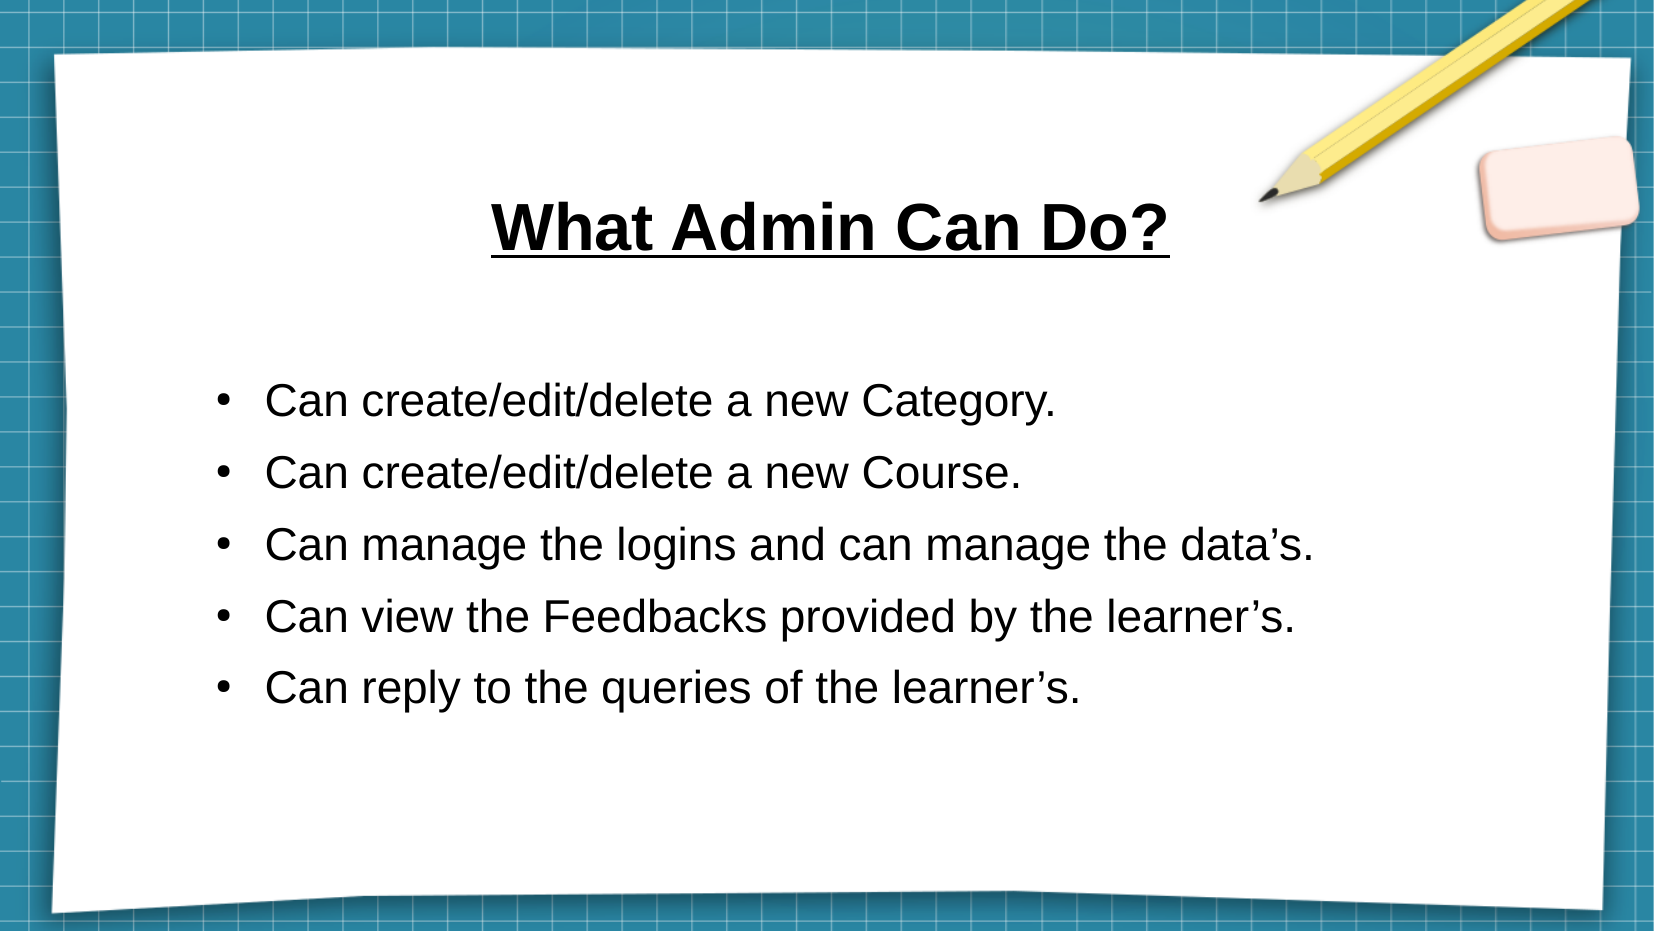

# What Admin Can Do?
Can create/edit/delete a new Category.
Can create/edit/delete a new Course.
Can manage the logins and can manage the data’s.
Can view the Feedbacks provided by the learner’s.
Can reply to the queries of the learner’s.